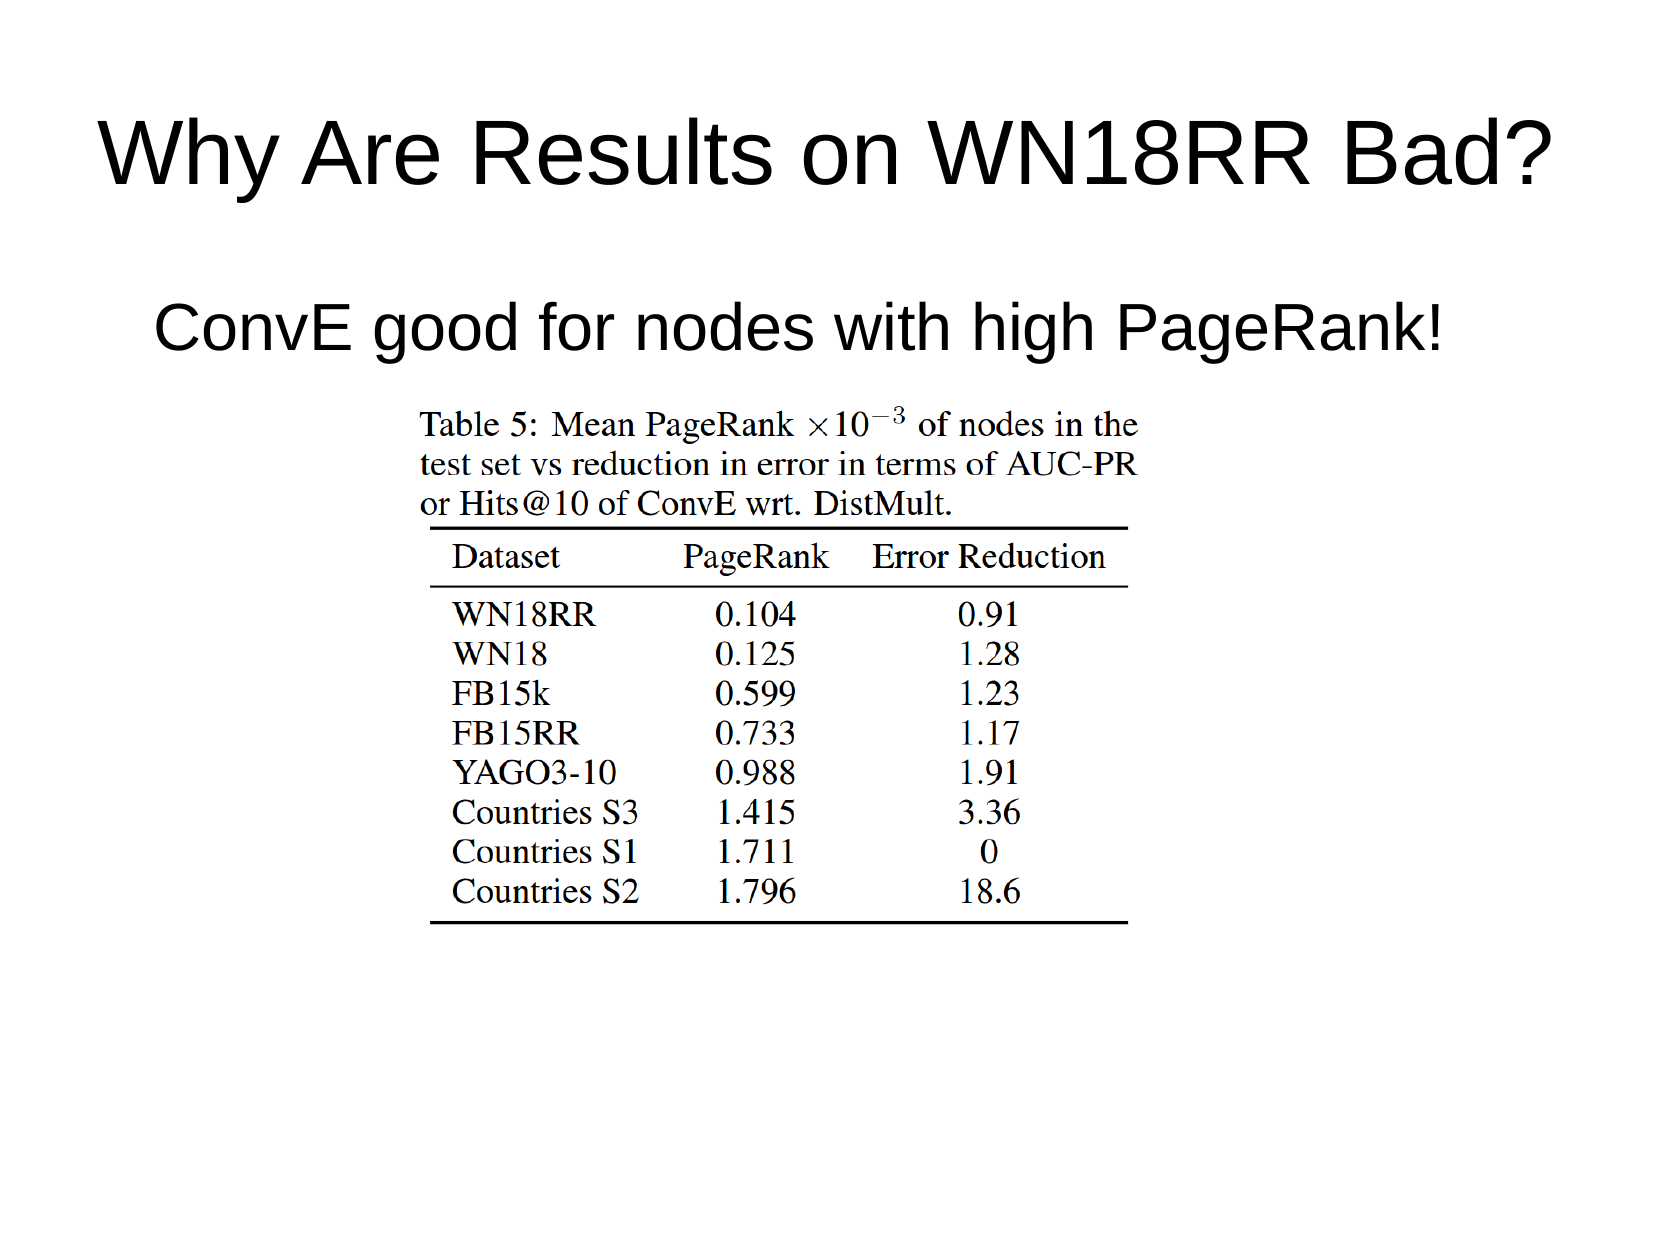

# Why Are Results on WN18RR Bad?
ConvE good for nodes with high PageRank!